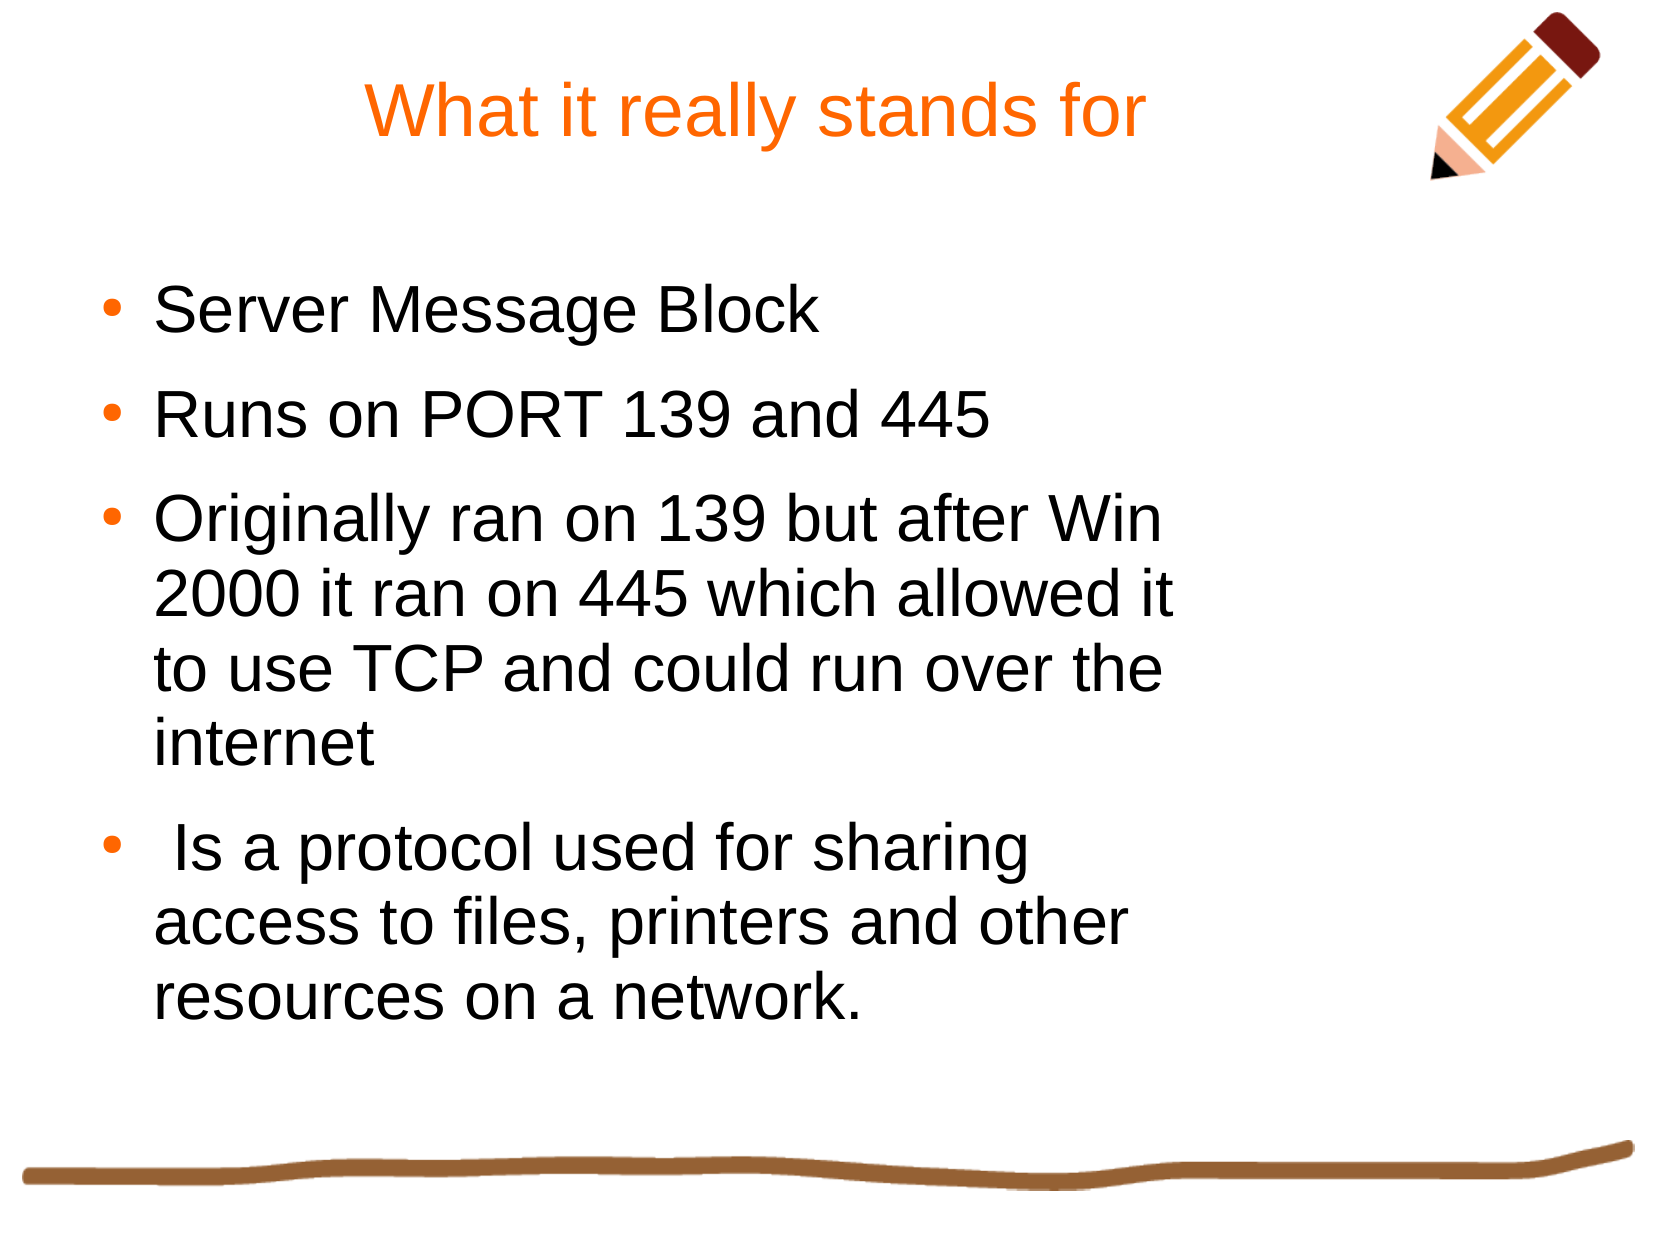

# What it really stands for
Server Message Block
Runs on PORT 139 and 445
Originally ran on 139 but after Win 2000 it ran on 445 which allowed it to use TCP and could run over the internet
 Is a protocol used for sharing access to files, printers and other resources on a network.